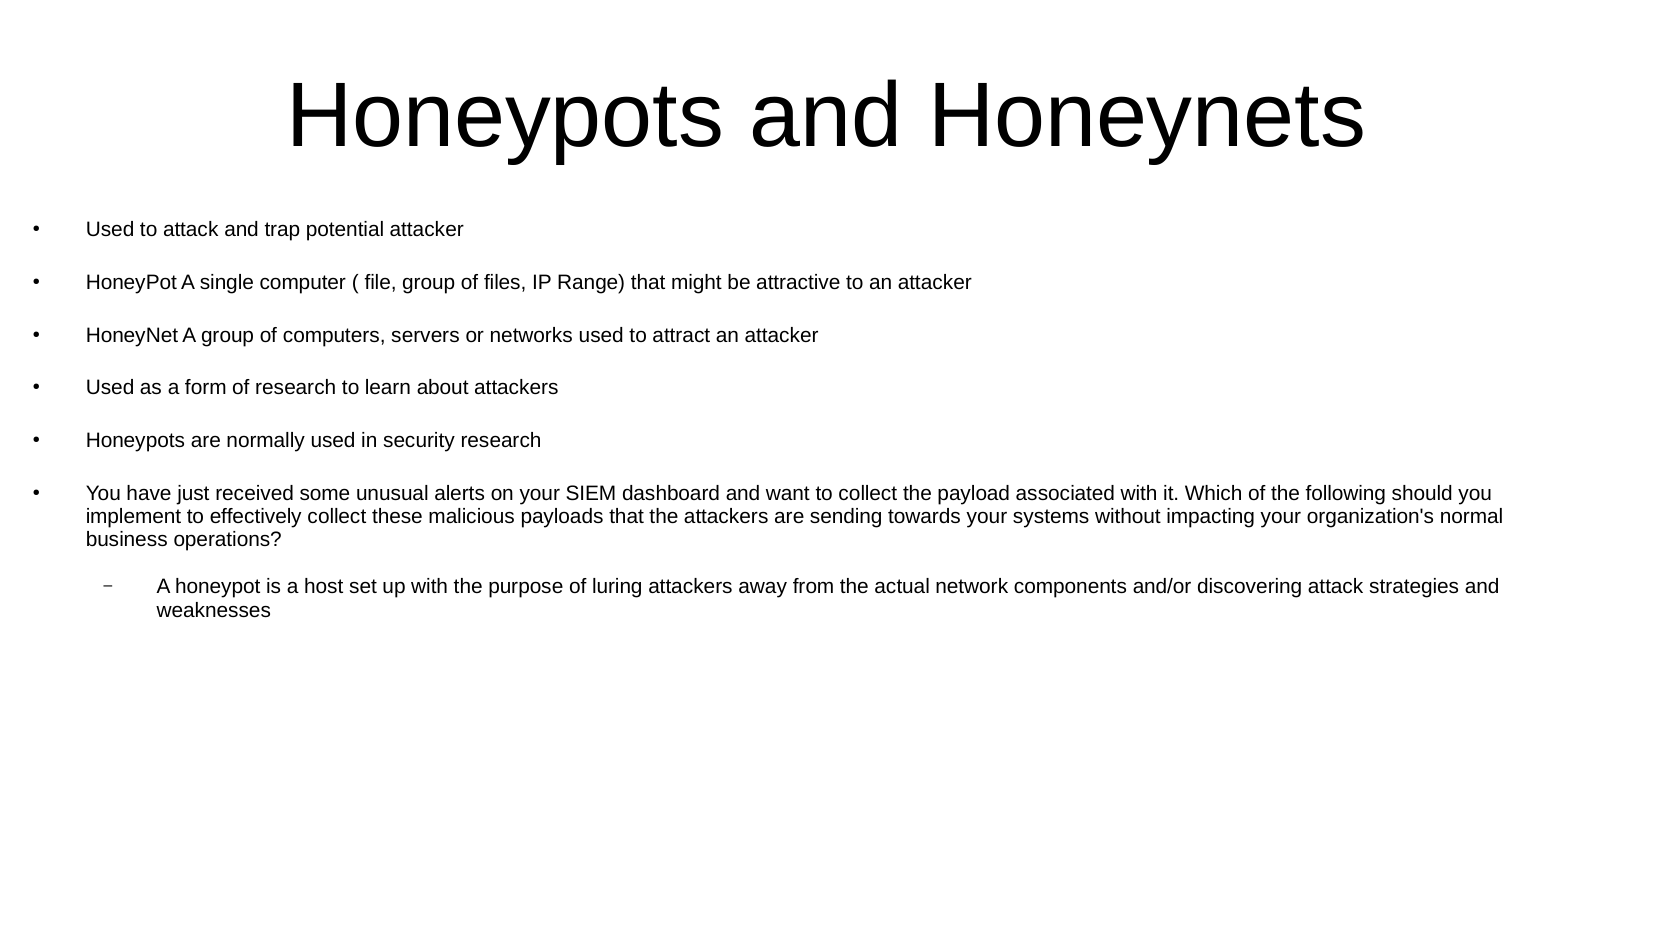

# Honeypots and Honeynets
Used to attack and trap potential attacker
HoneyPot A single computer ( file, group of files, IP Range) that might be attractive to an attacker
HoneyNet A group of computers, servers or networks used to attract an attacker
Used as a form of research to learn about attackers
Honeypots are normally used in security research
You have just received some unusual alerts on your SIEM dashboard and want to collect the payload associated with it. Which of the following should you implement to effectively collect these malicious payloads that the attackers are sending towards your systems without impacting your organization's normal business operations?
A honeypot is a host set up with the purpose of luring attackers away from the actual network components and/or discovering attack strategies and weaknesses